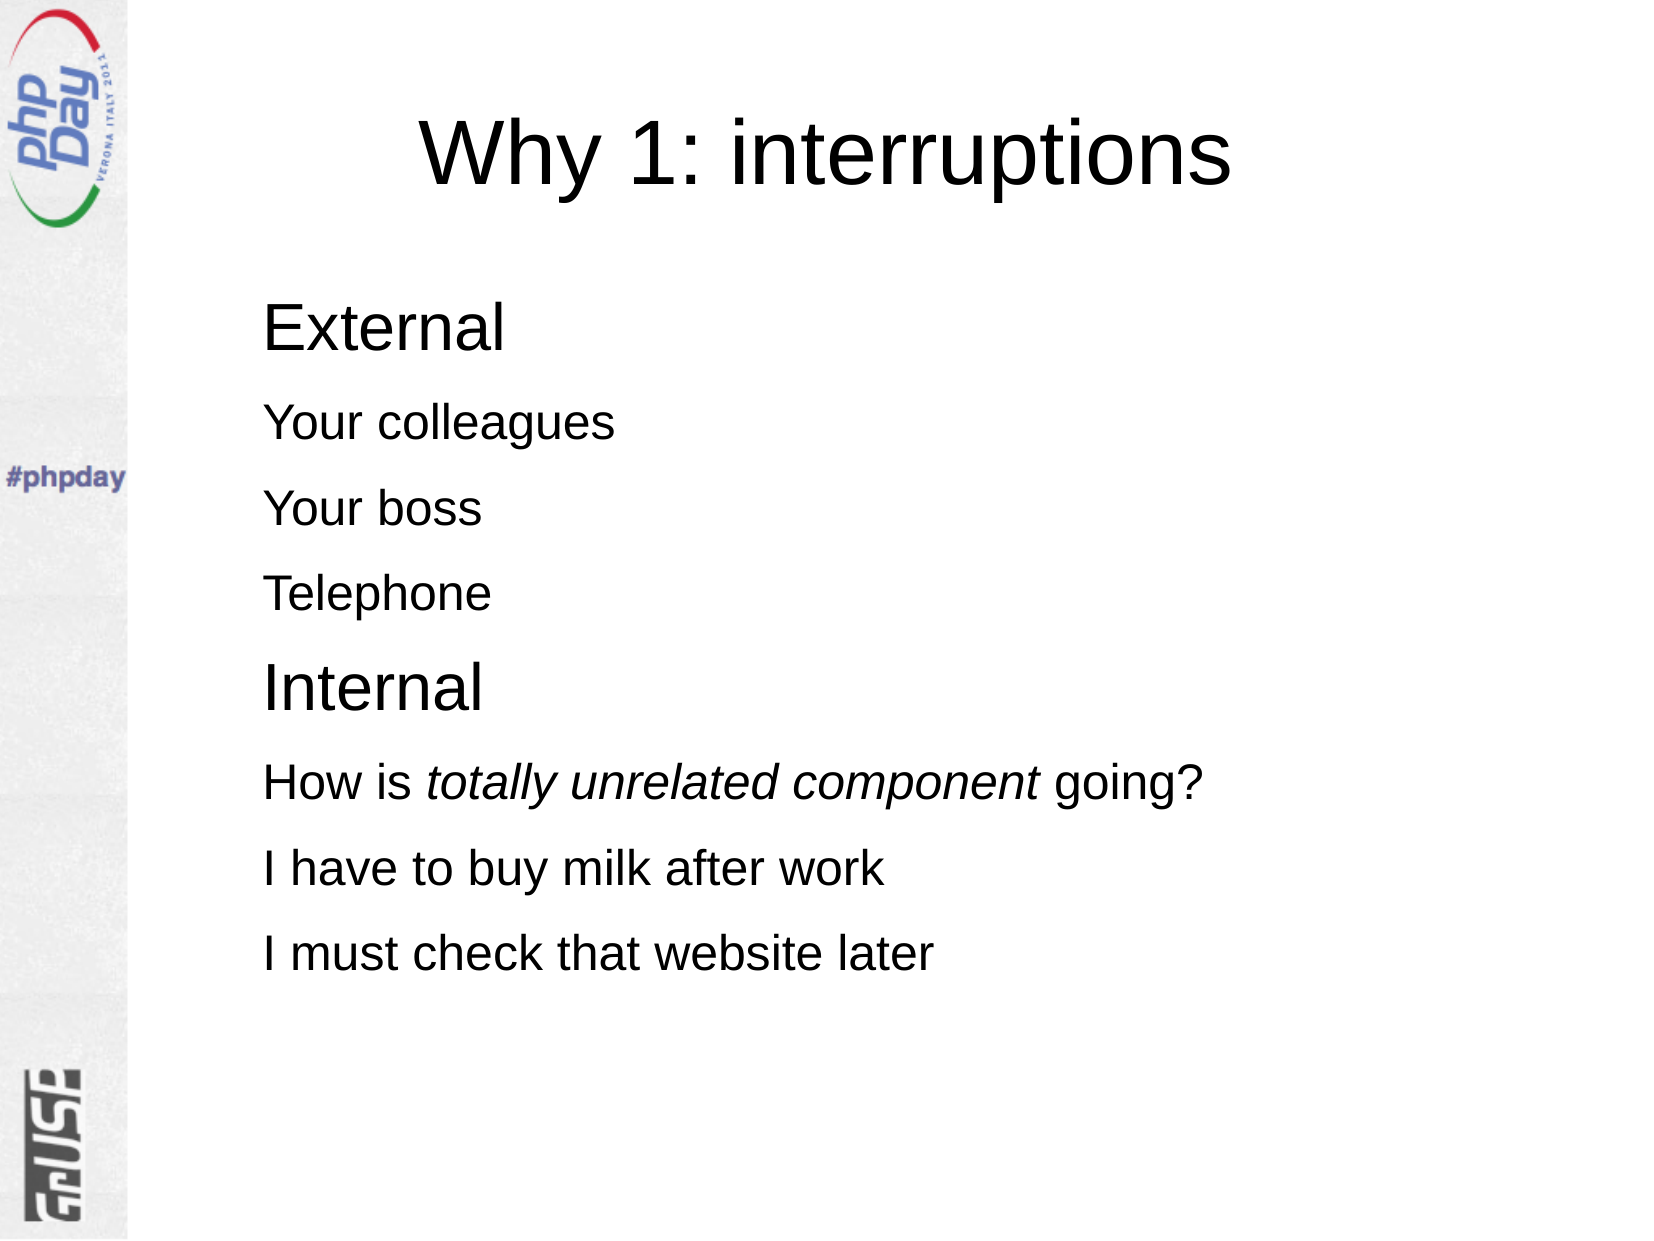

# Why 1: interruptions
External
Your colleagues
Your boss
Telephone
Internal
How is totally unrelated component going?
I have to buy milk after work
I must check that website later